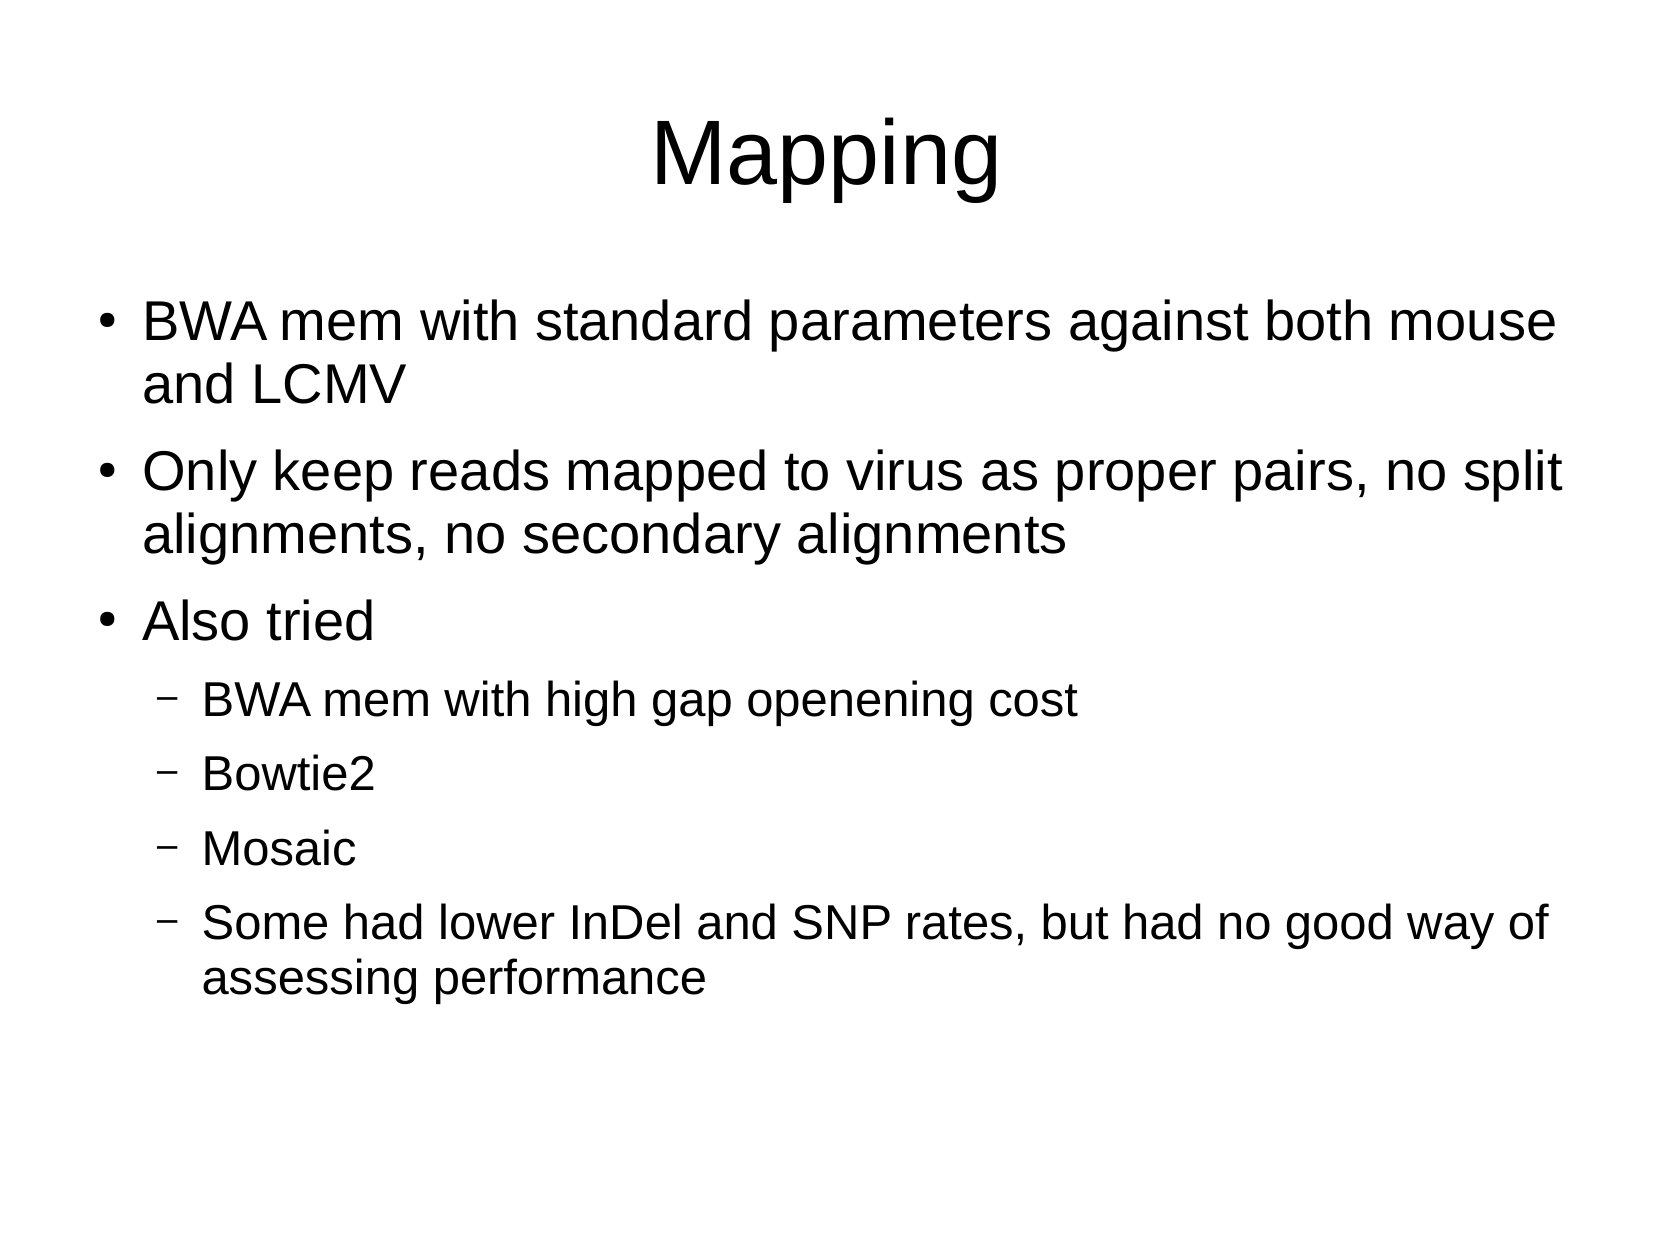

# Mapping
BWA mem with standard parameters against both mouse and LCMV
Only keep reads mapped to virus as proper pairs, no split alignments, no secondary alignments
Also tried
BWA mem with high gap openening cost
Bowtie2
Mosaic
Some had lower InDel and SNP rates, but had no good way of assessing performance